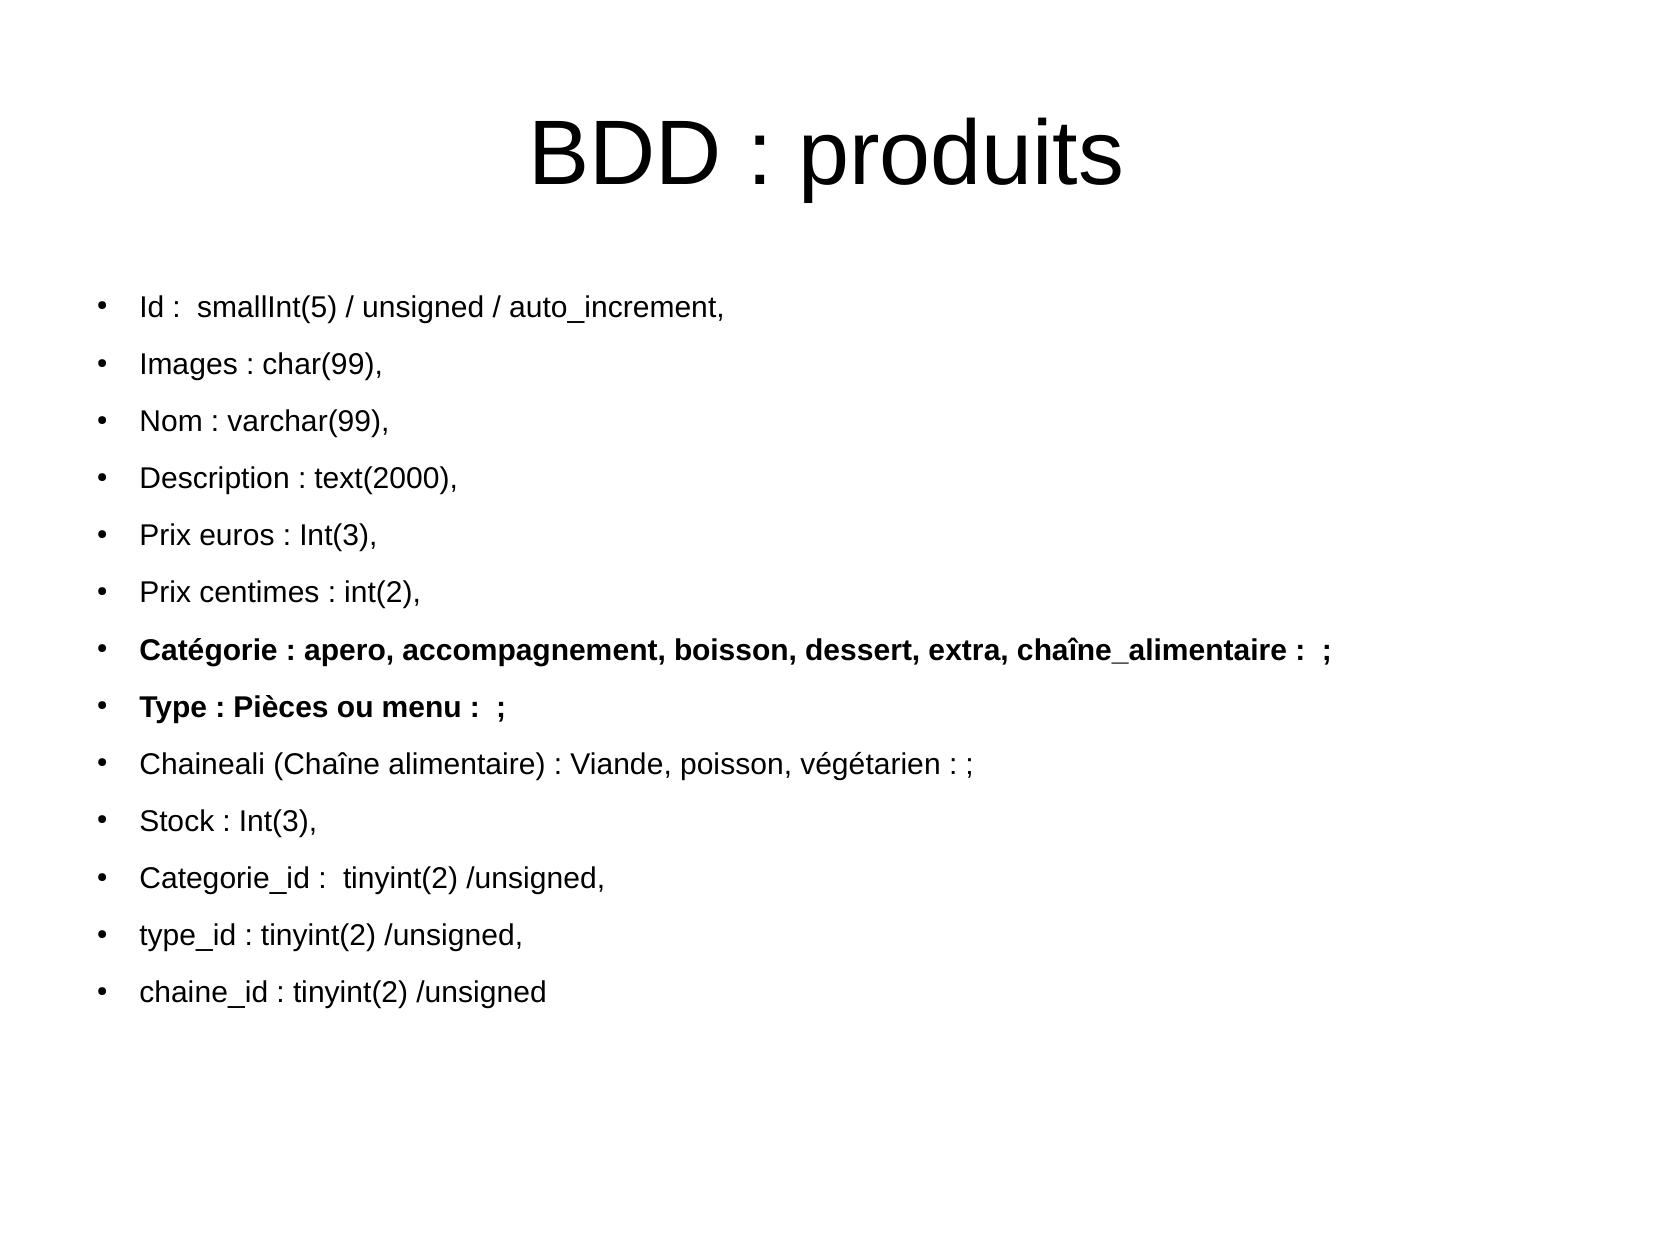

# BDD : produits
Id : smallInt(5) / unsigned / auto_increment,
Images : char(99),
Nom : varchar(99),
Description : text(2000),
Prix euros : Int(3),
Prix centimes : int(2),
Catégorie : apero, accompagnement, boisson, dessert, extra, chaîne_alimentaire :  ;
Type : Pièces ou menu :  ;
Chaineali (Chaîne alimentaire) : Viande, poisson, végétarien : ;
Stock : Int(3),
Categorie_id : tinyint(2) /unsigned,
type_id : tinyint(2) /unsigned,
chaine_id : tinyint(2) /unsigned